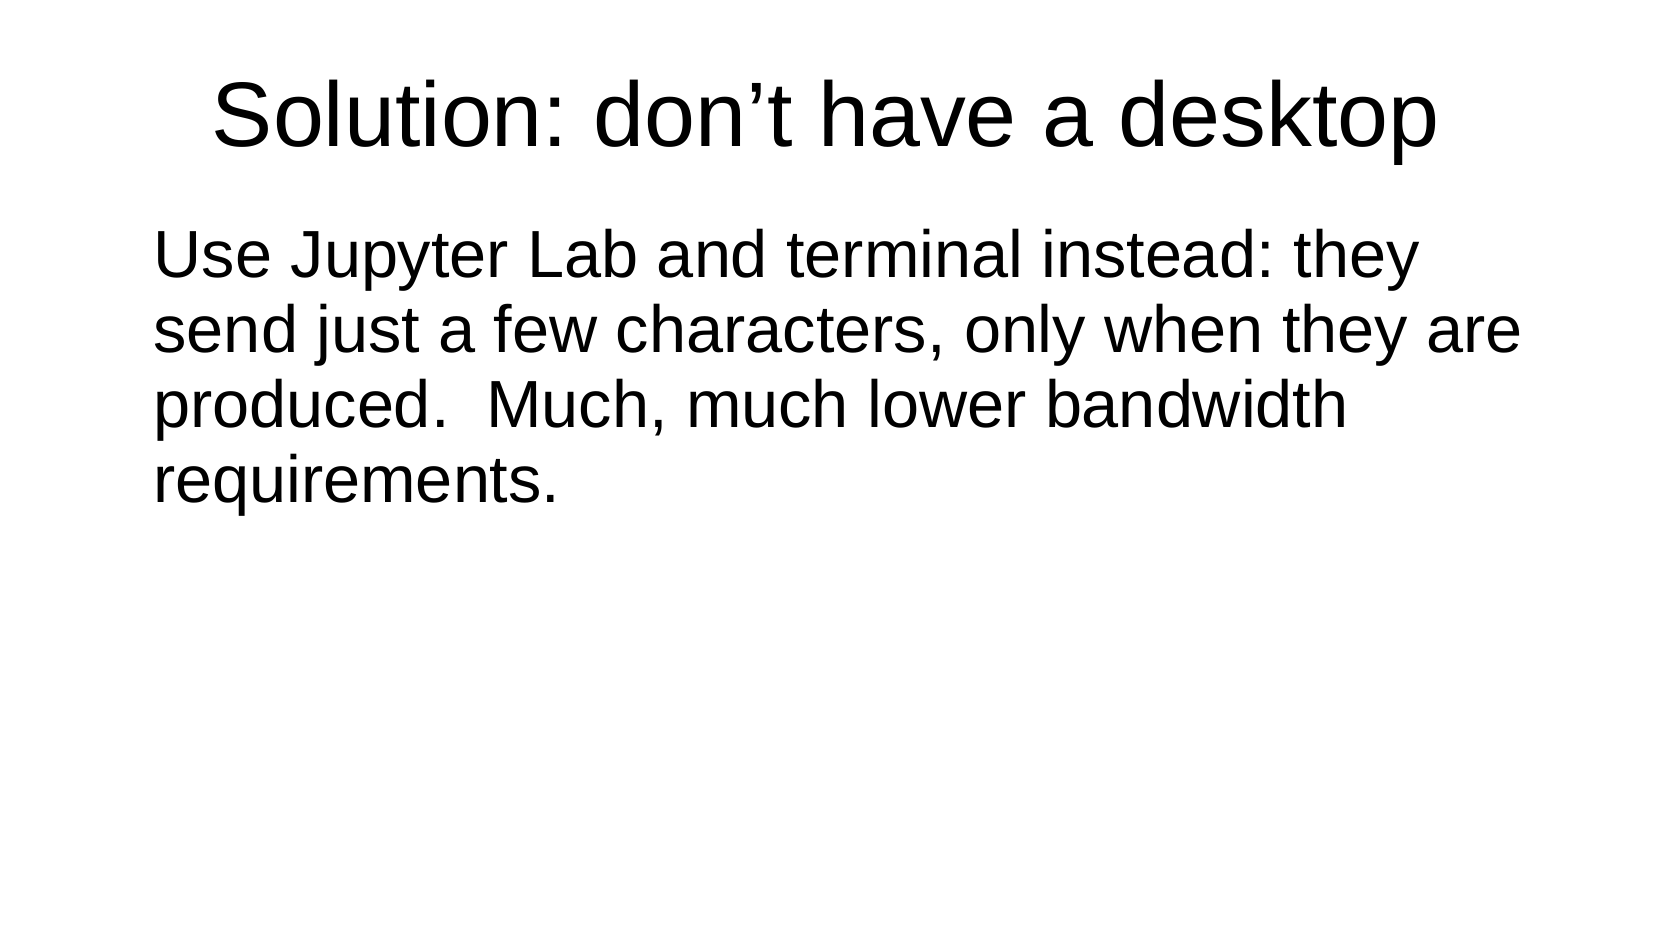

# Solution: don’t have a desktop
Use Jupyter Lab and terminal instead: they send just a few characters, only when they are produced. Much, much lower bandwidth requirements.